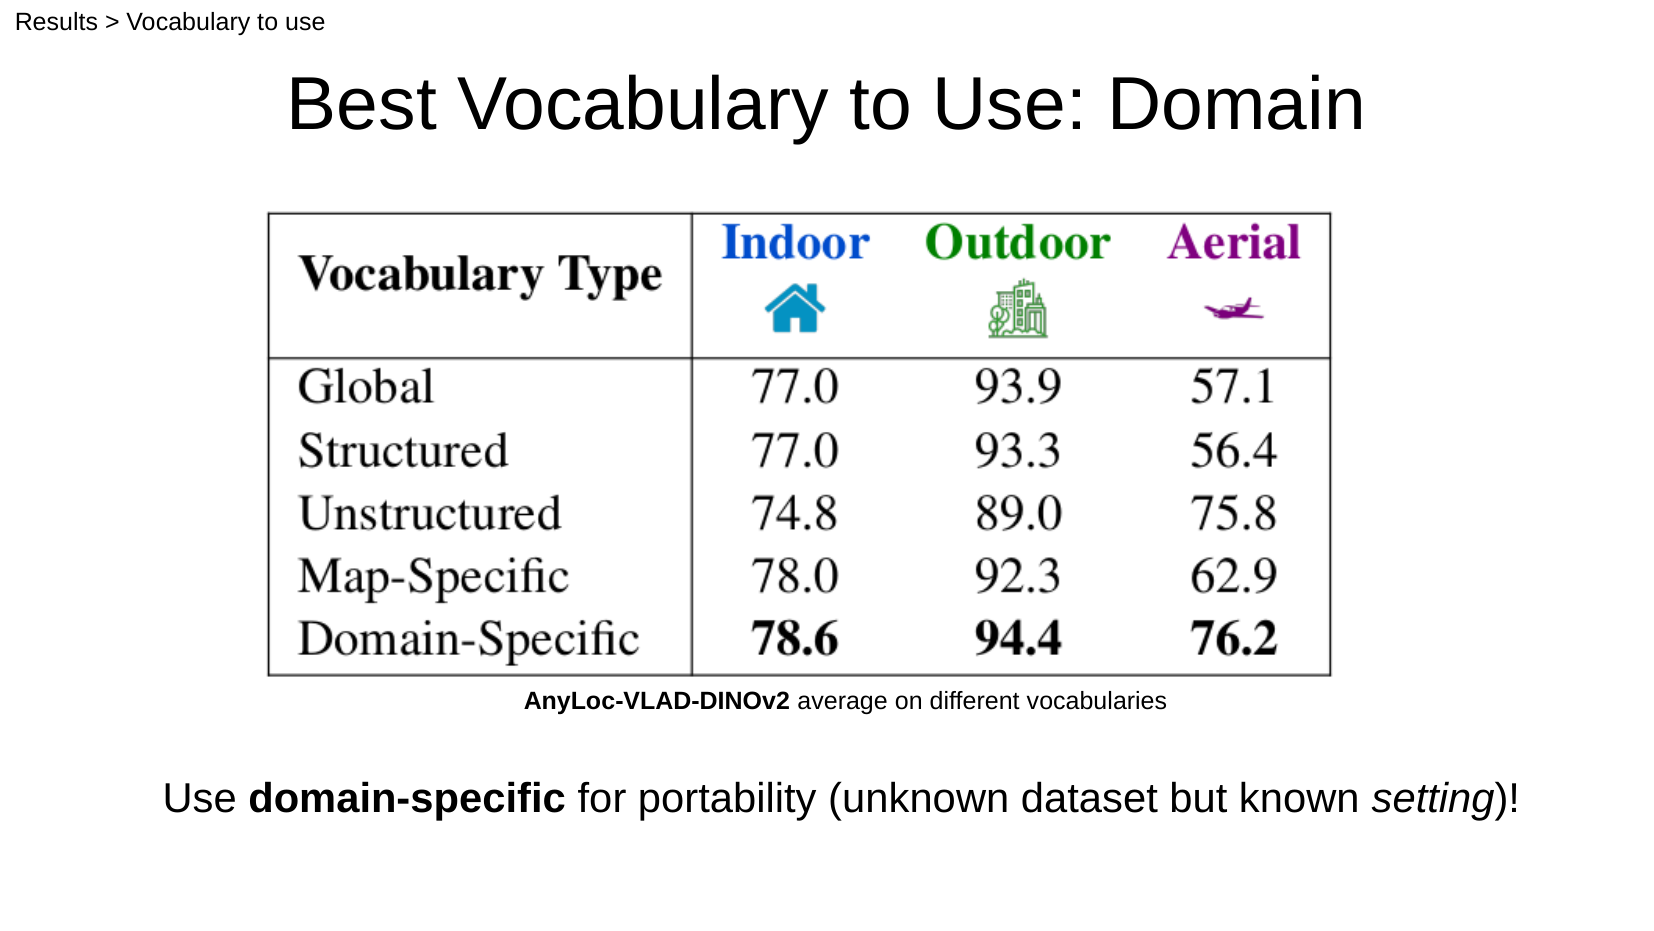

Results > Vocabulary to use
# Best Vocabulary to Use: Domain
AnyLoc-VLAD-DINOv2 average on different vocabularies
Use domain-specific for portability (unknown dataset but known setting)!